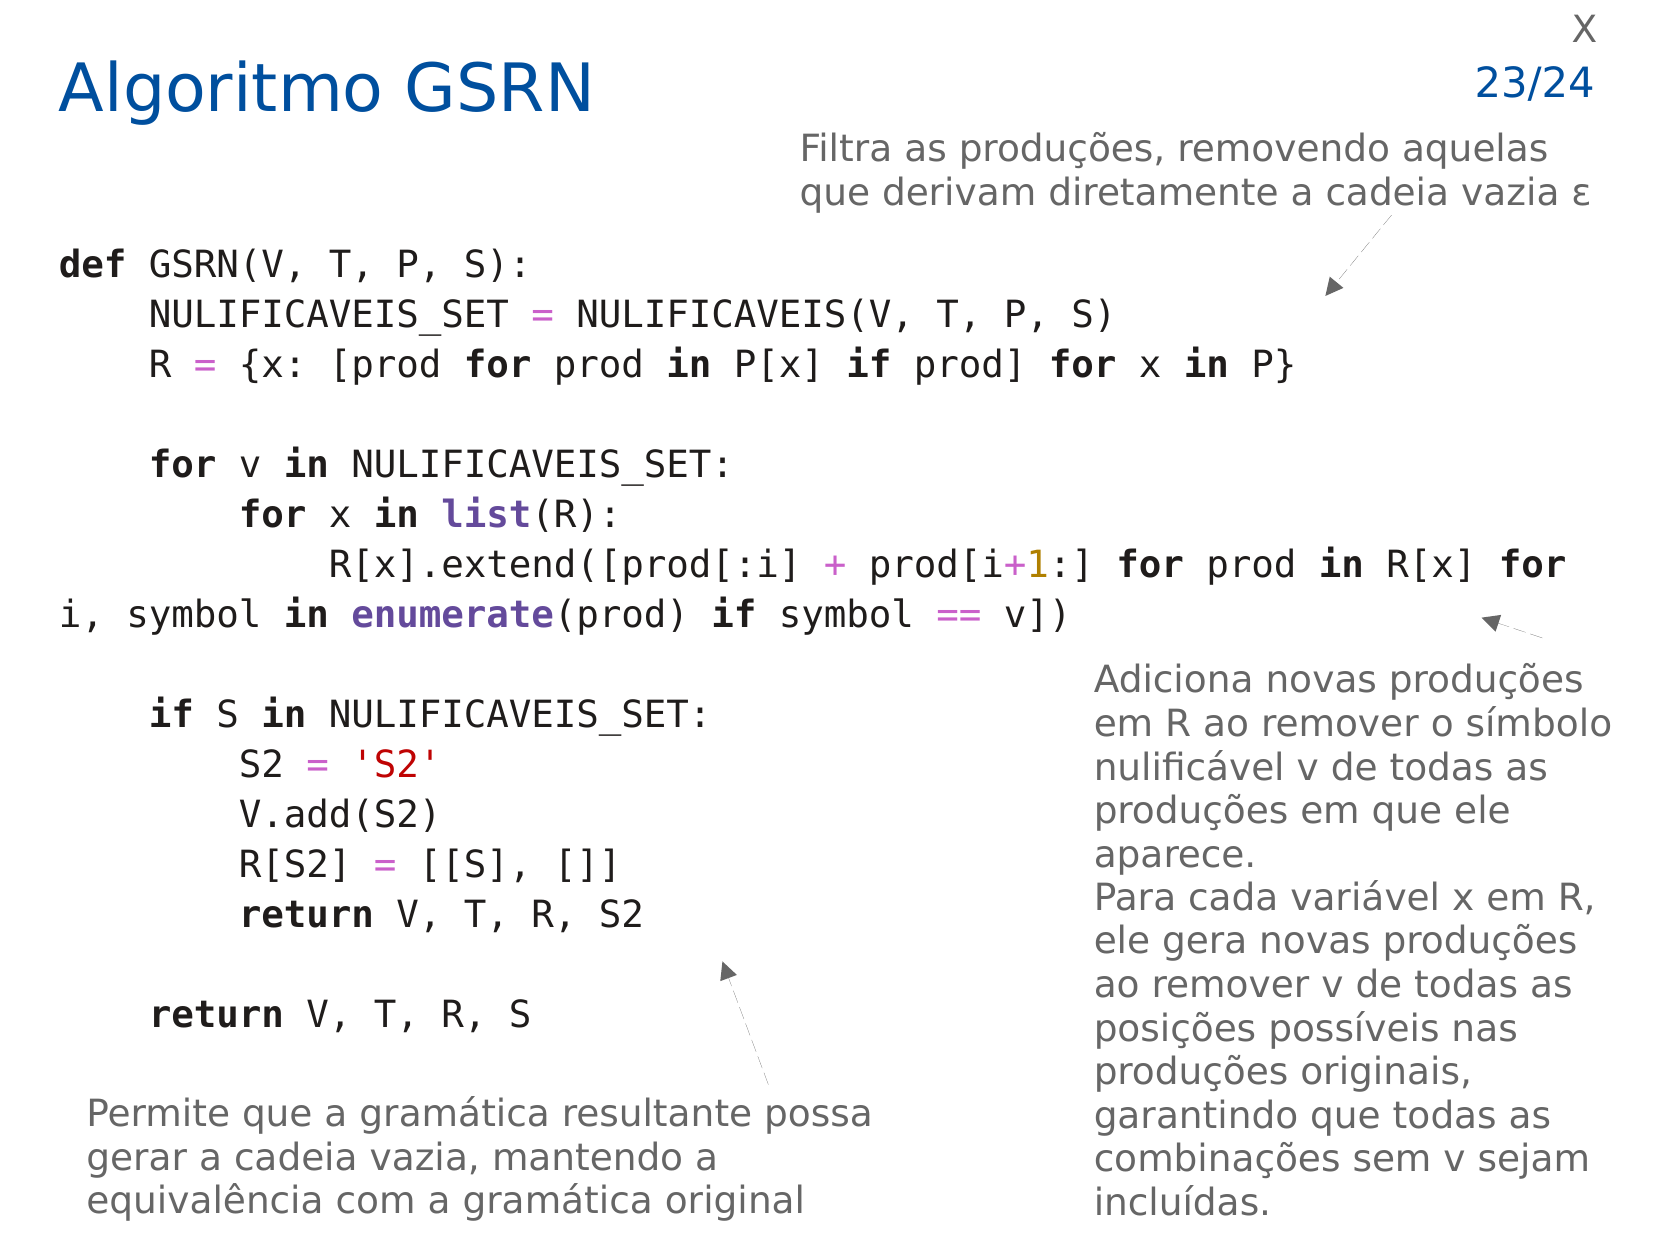

X
# Algoritmo GSRN
23
Filtra as produções, removendo aquelas que derivam diretamente a cadeia vazia ε
def GSRN(V, T, P, S):
 NULIFICAVEIS_SET = NULIFICAVEIS(V, T, P, S)
 R = {x: [prod for prod in P[x] if prod] for x in P}
 for v in NULIFICAVEIS_SET:
 for x in list(R):
 R[x].extend([prod[:i] + prod[i+1:] for prod in R[x] for i, symbol in enumerate(prod) if symbol == v])
 if S in NULIFICAVEIS_SET:
 S2 = 'S2'
 V.add(S2)
 R[S2] = [[S], []]
 return V, T, R, S2
 return V, T, R, S
Adiciona novas produções em R ao remover o símbolo nulificável v de todas as produções em que ele aparece.
Para cada variável x em R, ele gera novas produções ao remover v de todas as posições possíveis nas produções originais, garantindo que todas as combinações sem v sejam incluídas.
Permite que a gramática resultante possa gerar a cadeia vazia, mantendo a equivalência com a gramática original